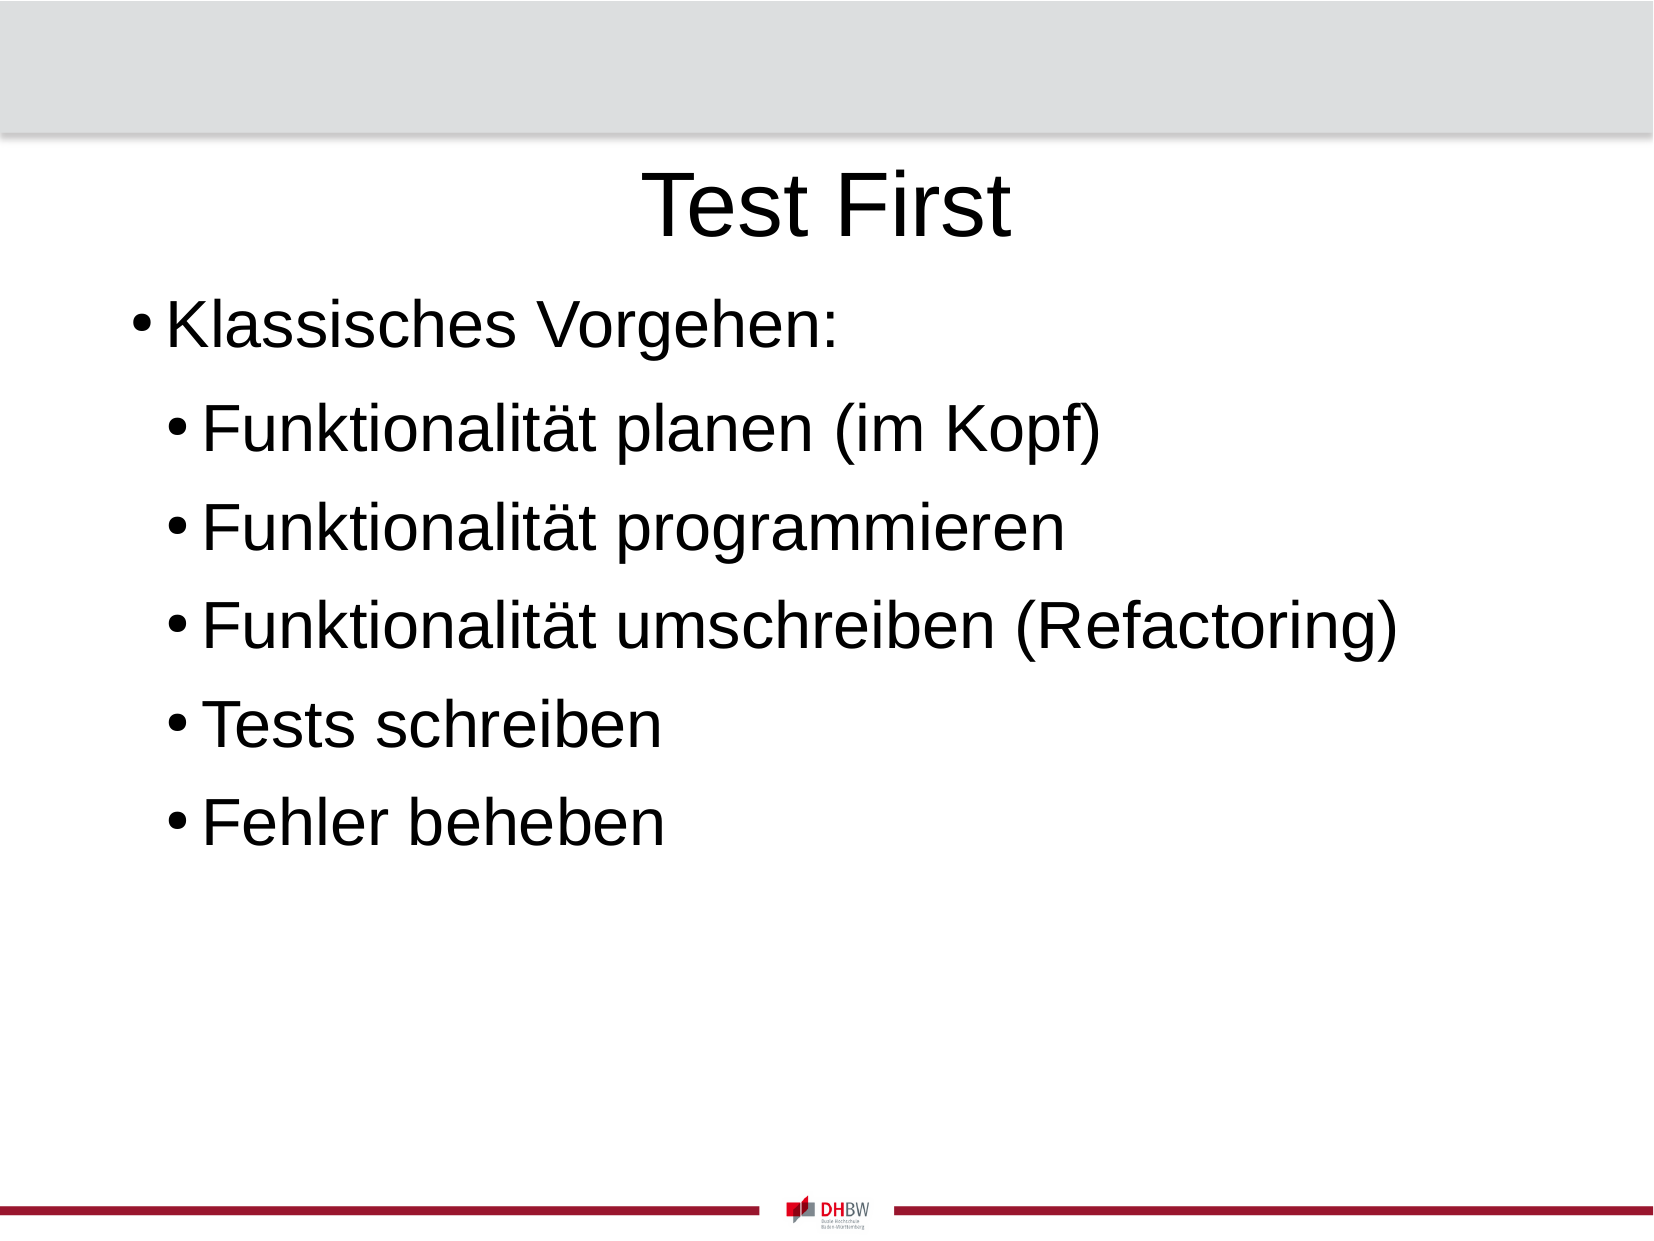

# Test First
Klassisches Vorgehen:
Funktionalität planen (im Kopf)
Funktionalität programmieren
Funktionalität umschreiben (Refactoring)
Tests schreiben
Fehler beheben